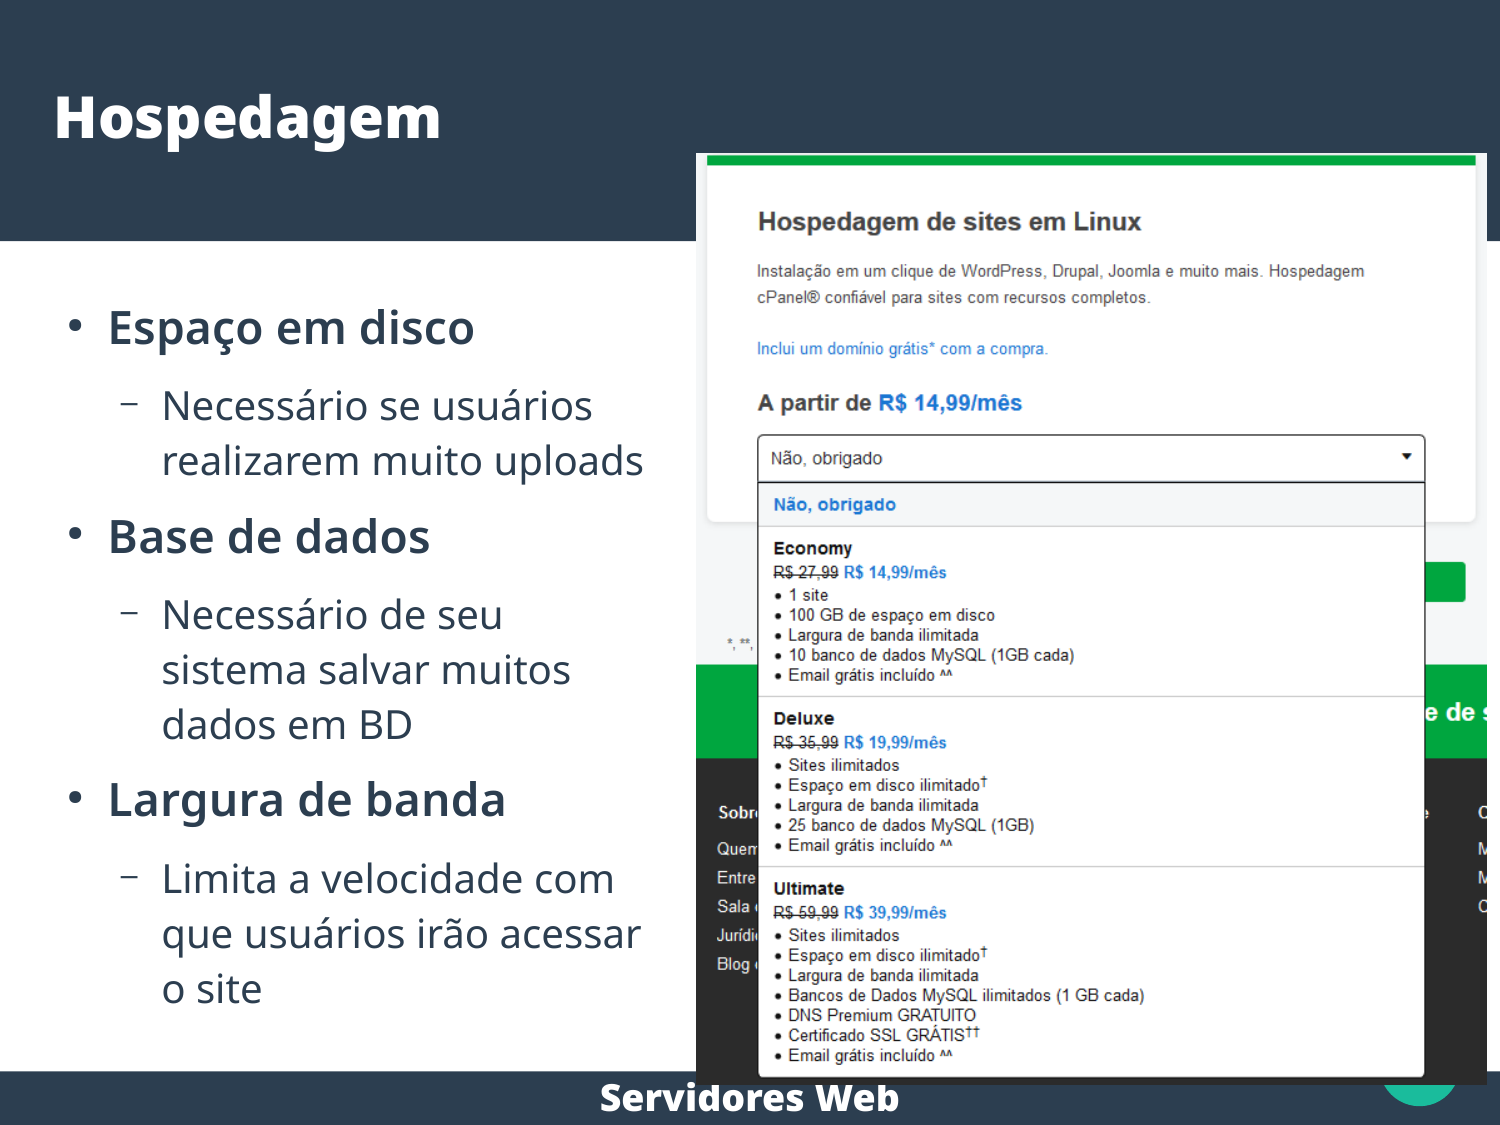

# Hospedagem
Espaço em disco
Necessário se usuários realizarem muito uploads
Base de dados
Necessário de seu sistema salvar muitos dados em BD
Largura de banda
Limita a velocidade com que usuários irão acessar o site
6
Servidores Web